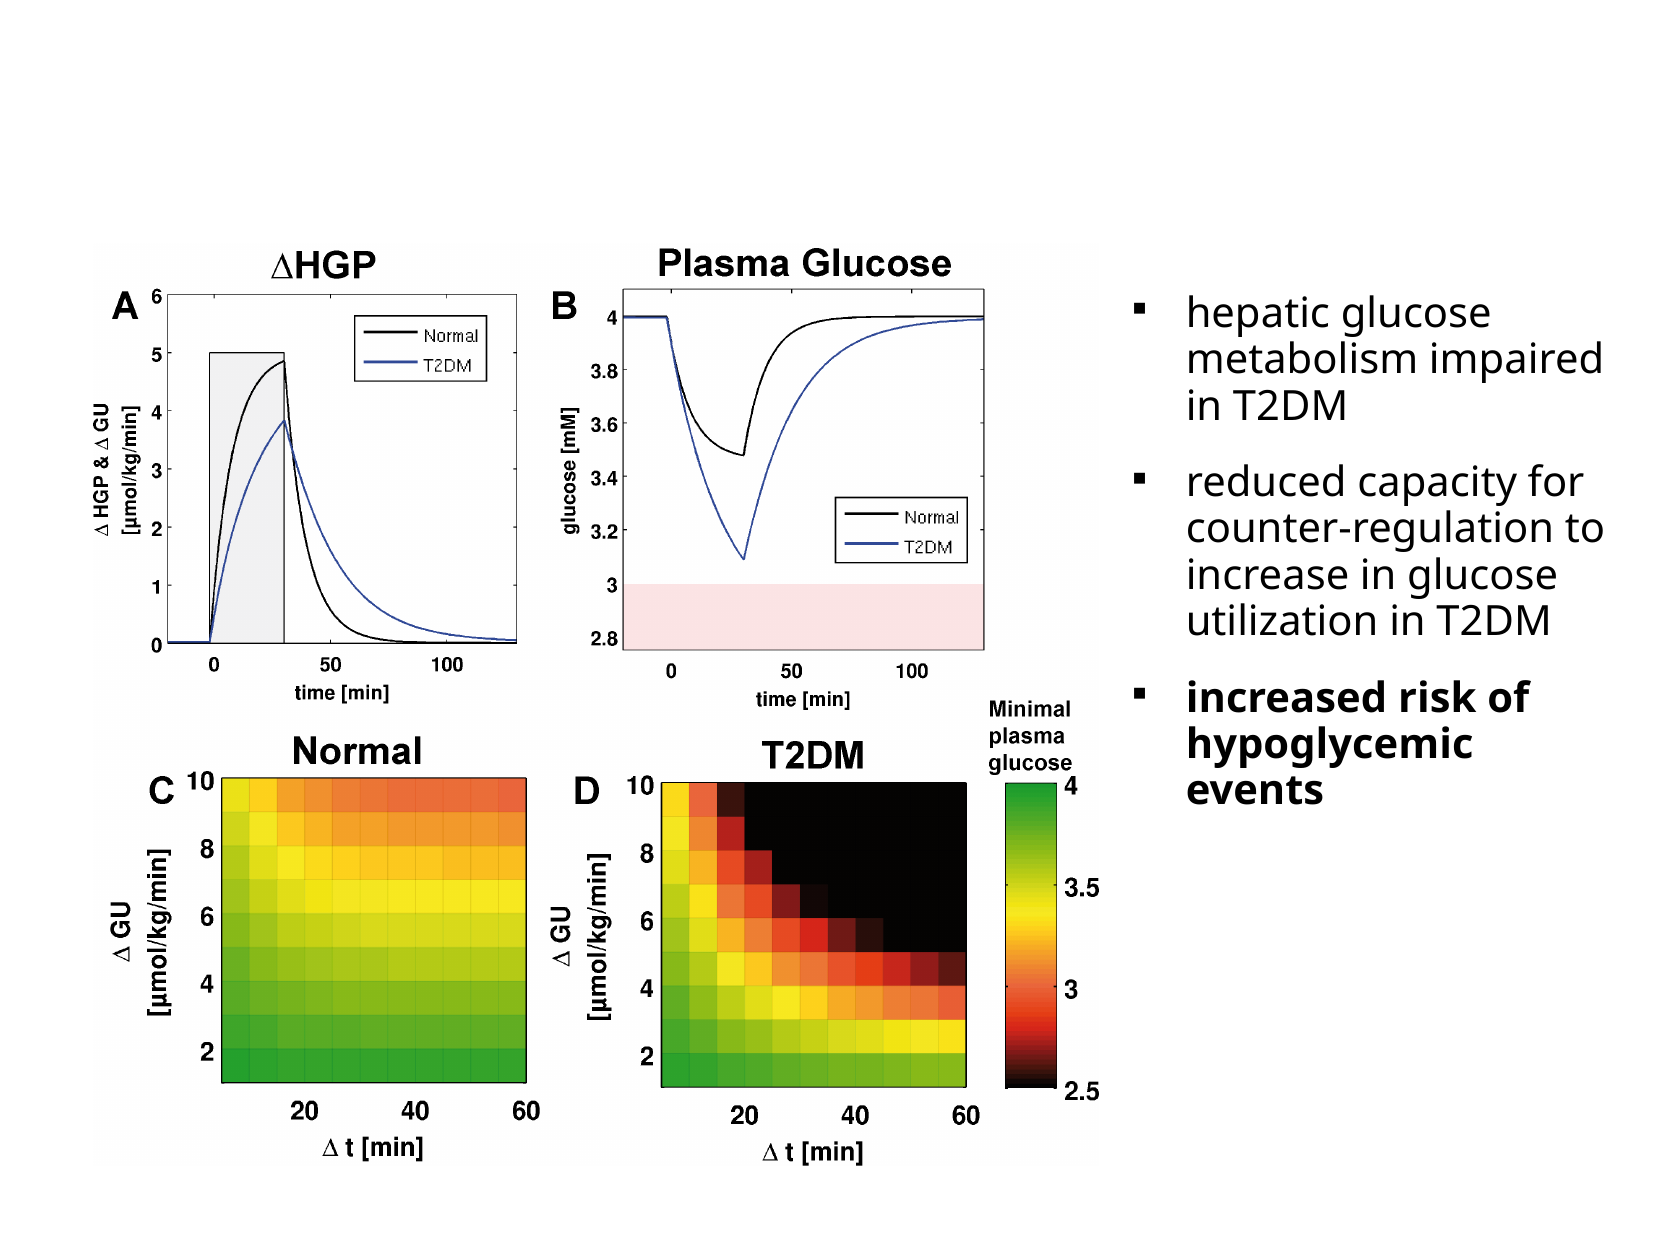

# Impaired counter-regulation in T2DM
hepatic glucose metabolism impaired in T2DM
reduced capacity for counter-regulation to increase in glucose utilization in T2DM
increased risk of hypoglycemic events